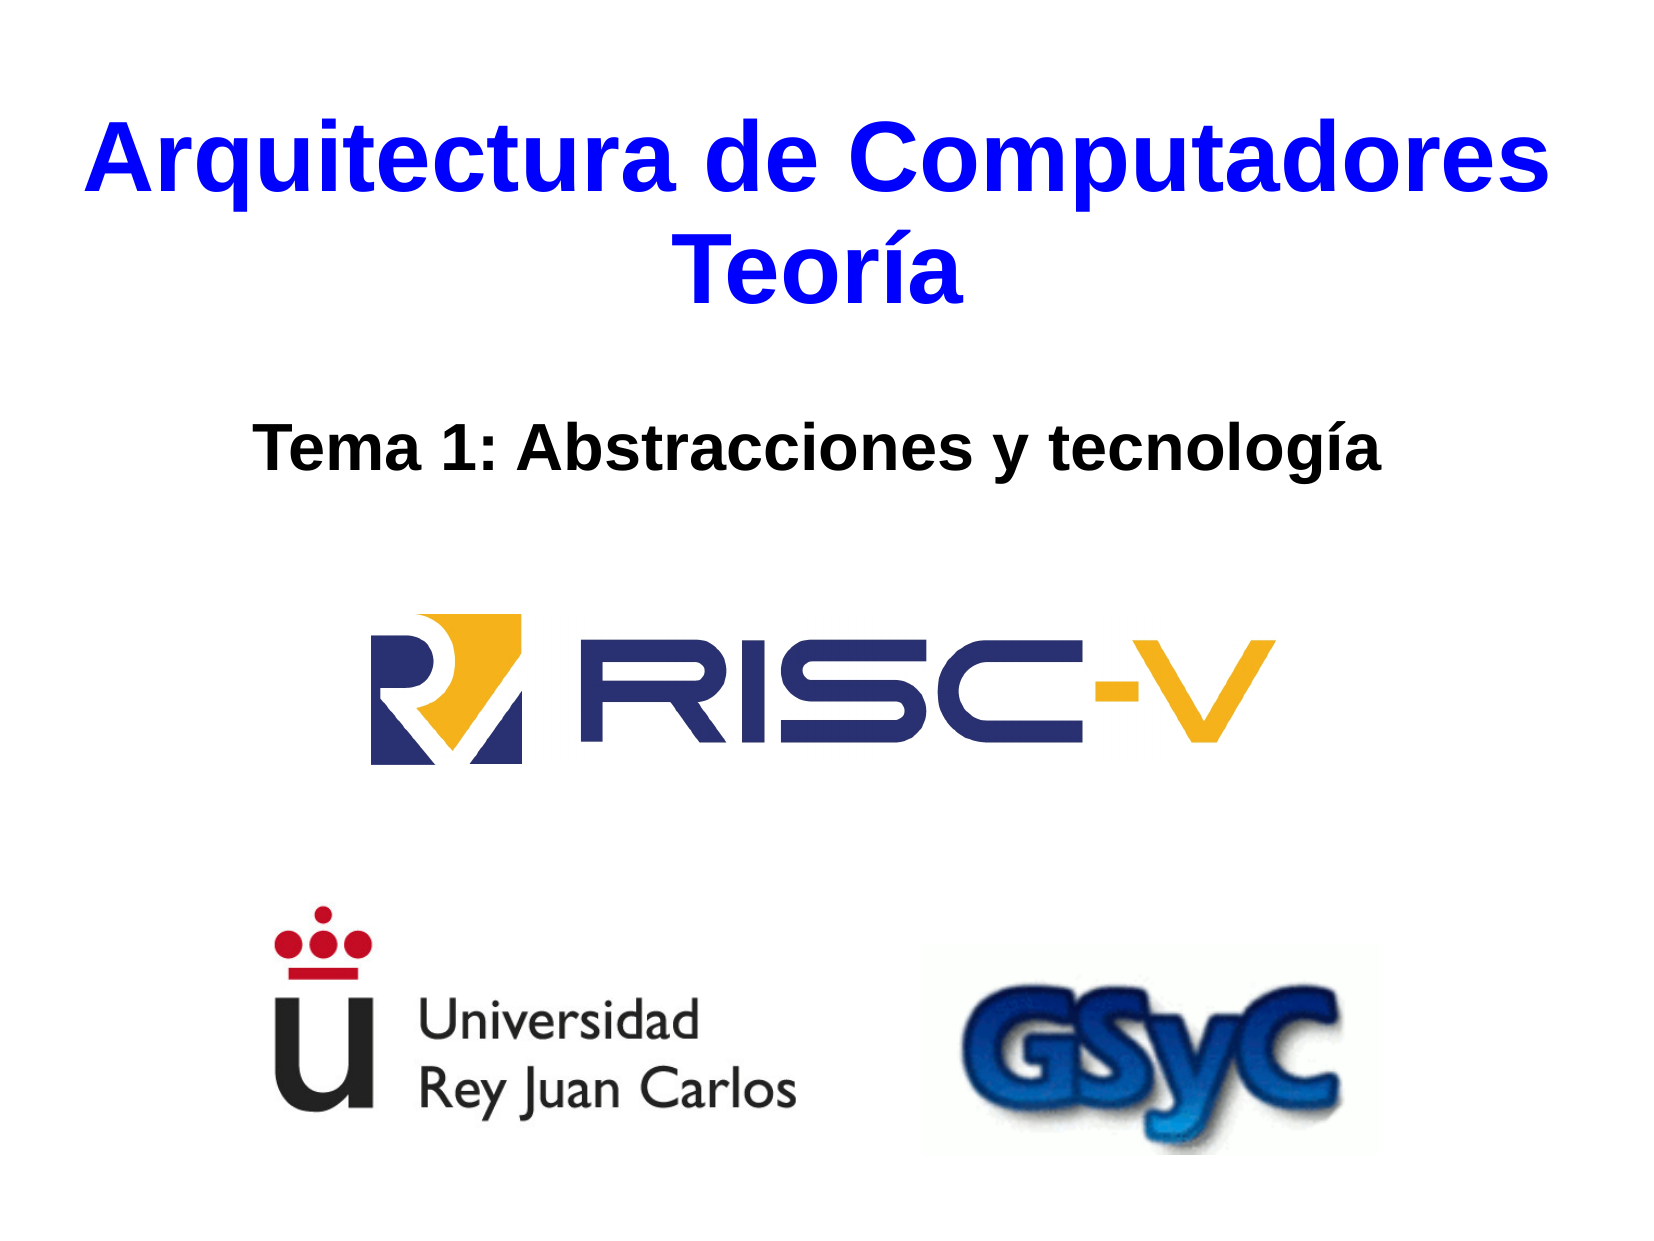

# Arquitectura de Computadores Teoría
Tema 1: Abstracciones y tecnología